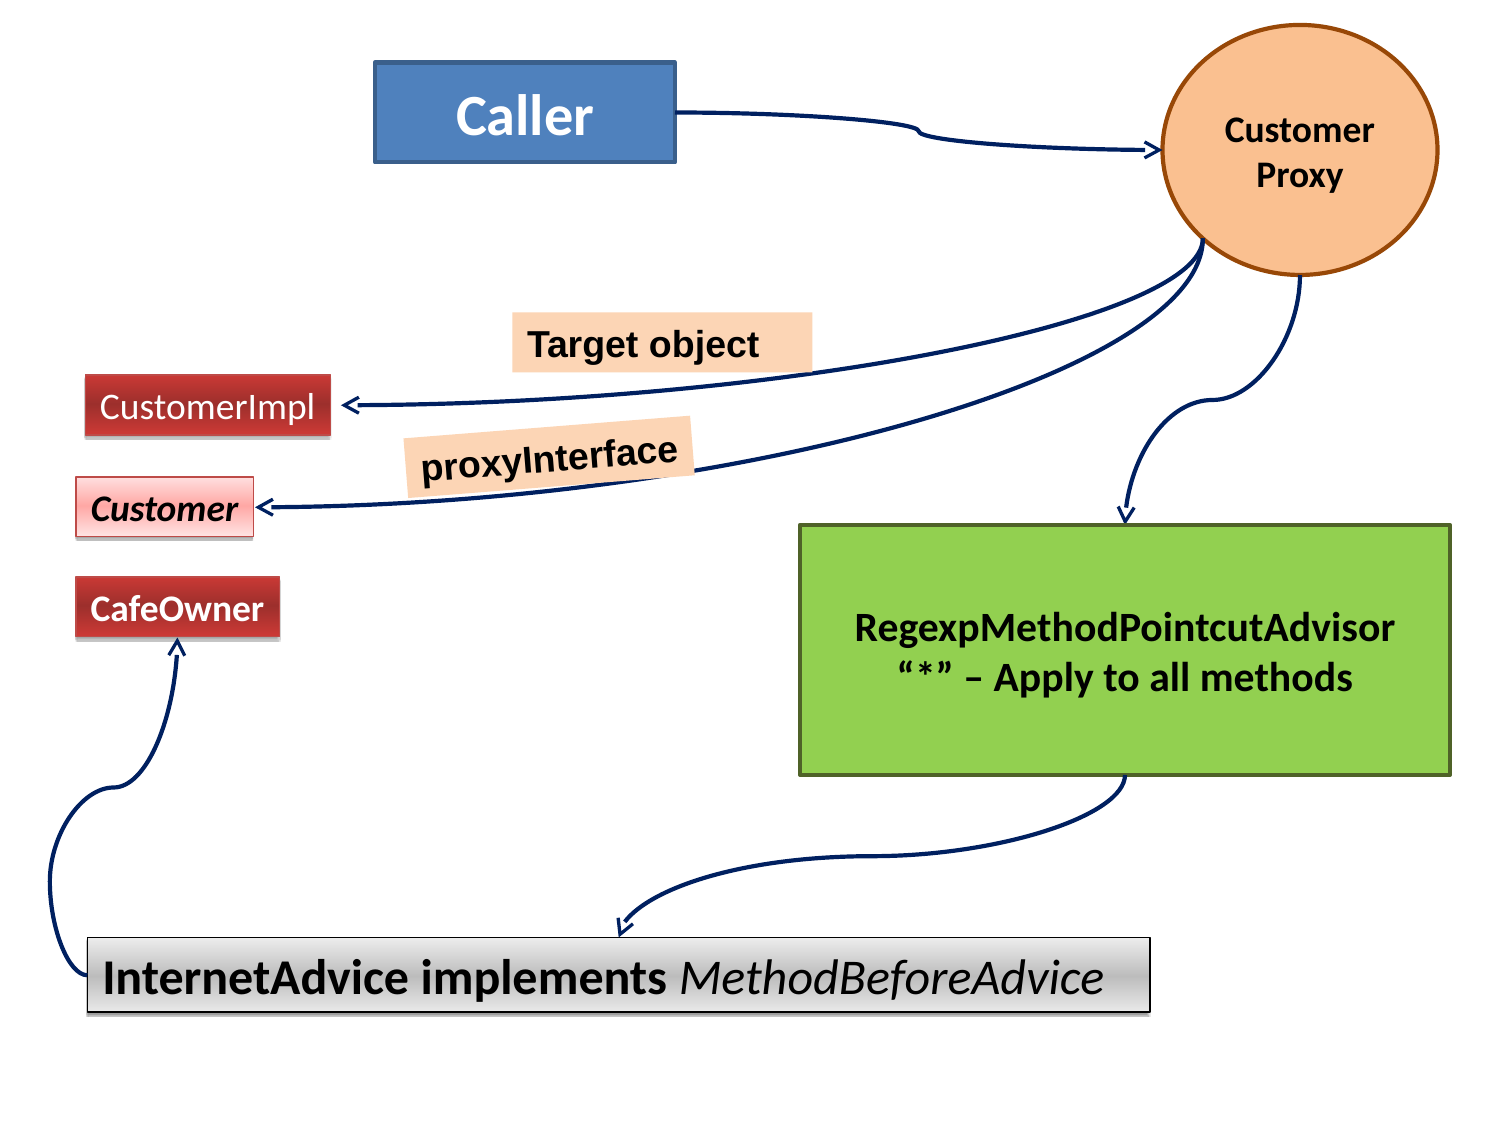

Customer Proxy
Caller
Target object
CustomerImpl
proxyInterface
Customer
RegexpMethodPointcutAdvisor
“*” – Apply to all methods
CafeOwner
InternetAdvice implements MethodBeforeAdvice